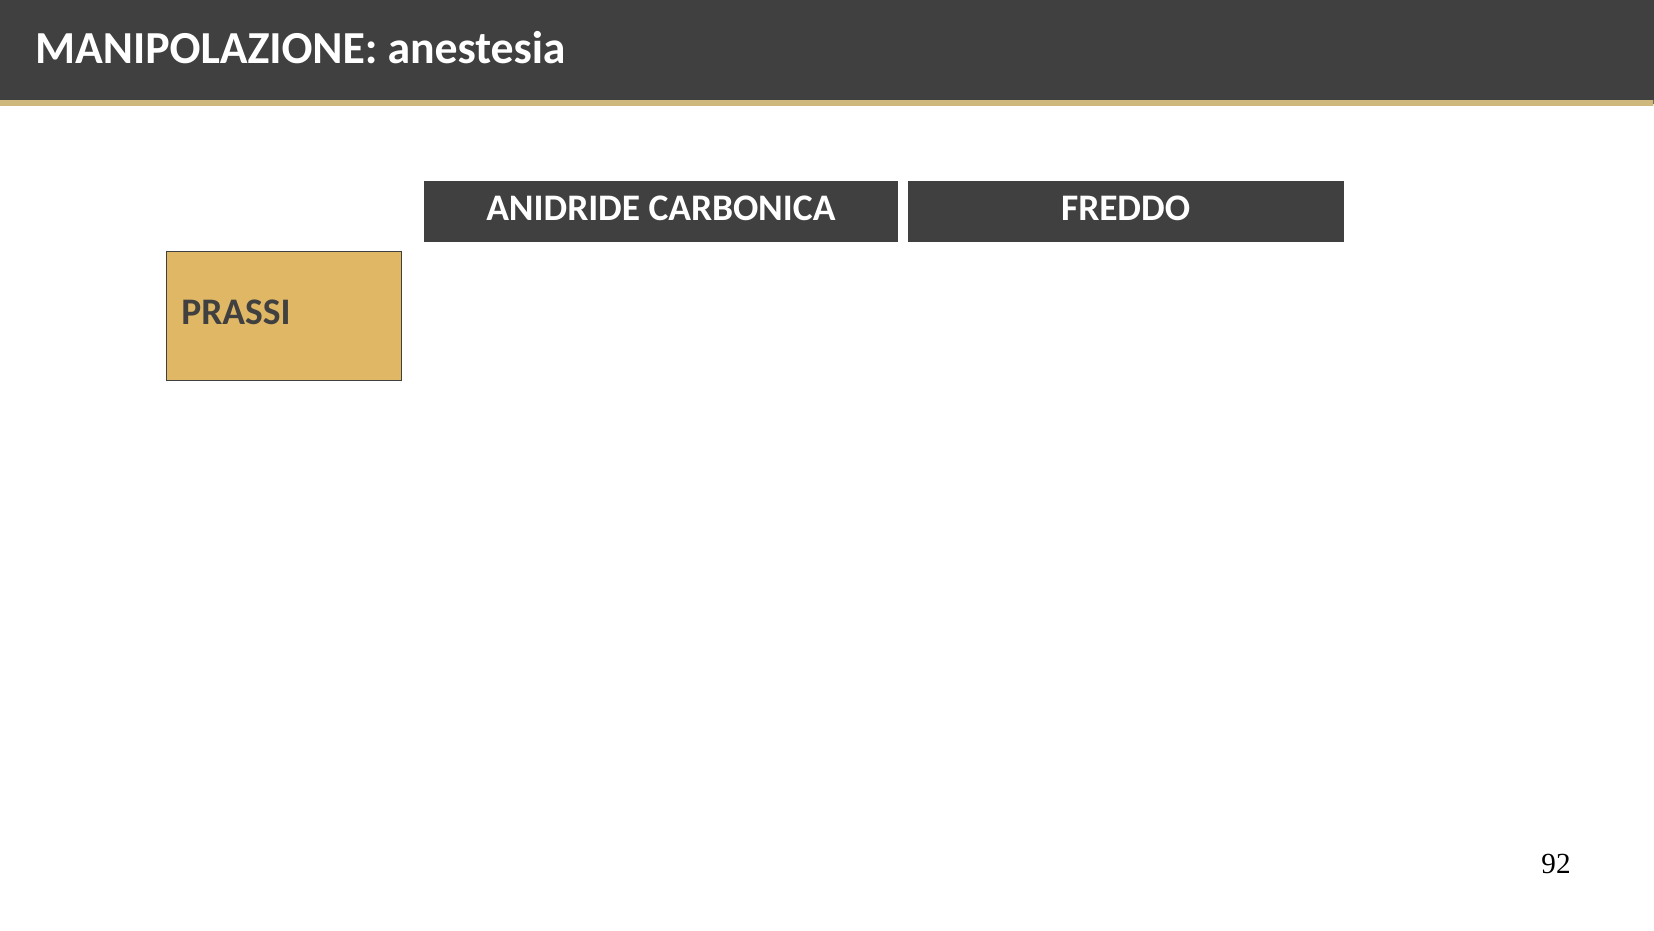

MANIPOLAZIONE: anestesia
ANIDRIDE CARBONICA
FREDDO
PRASSI
92